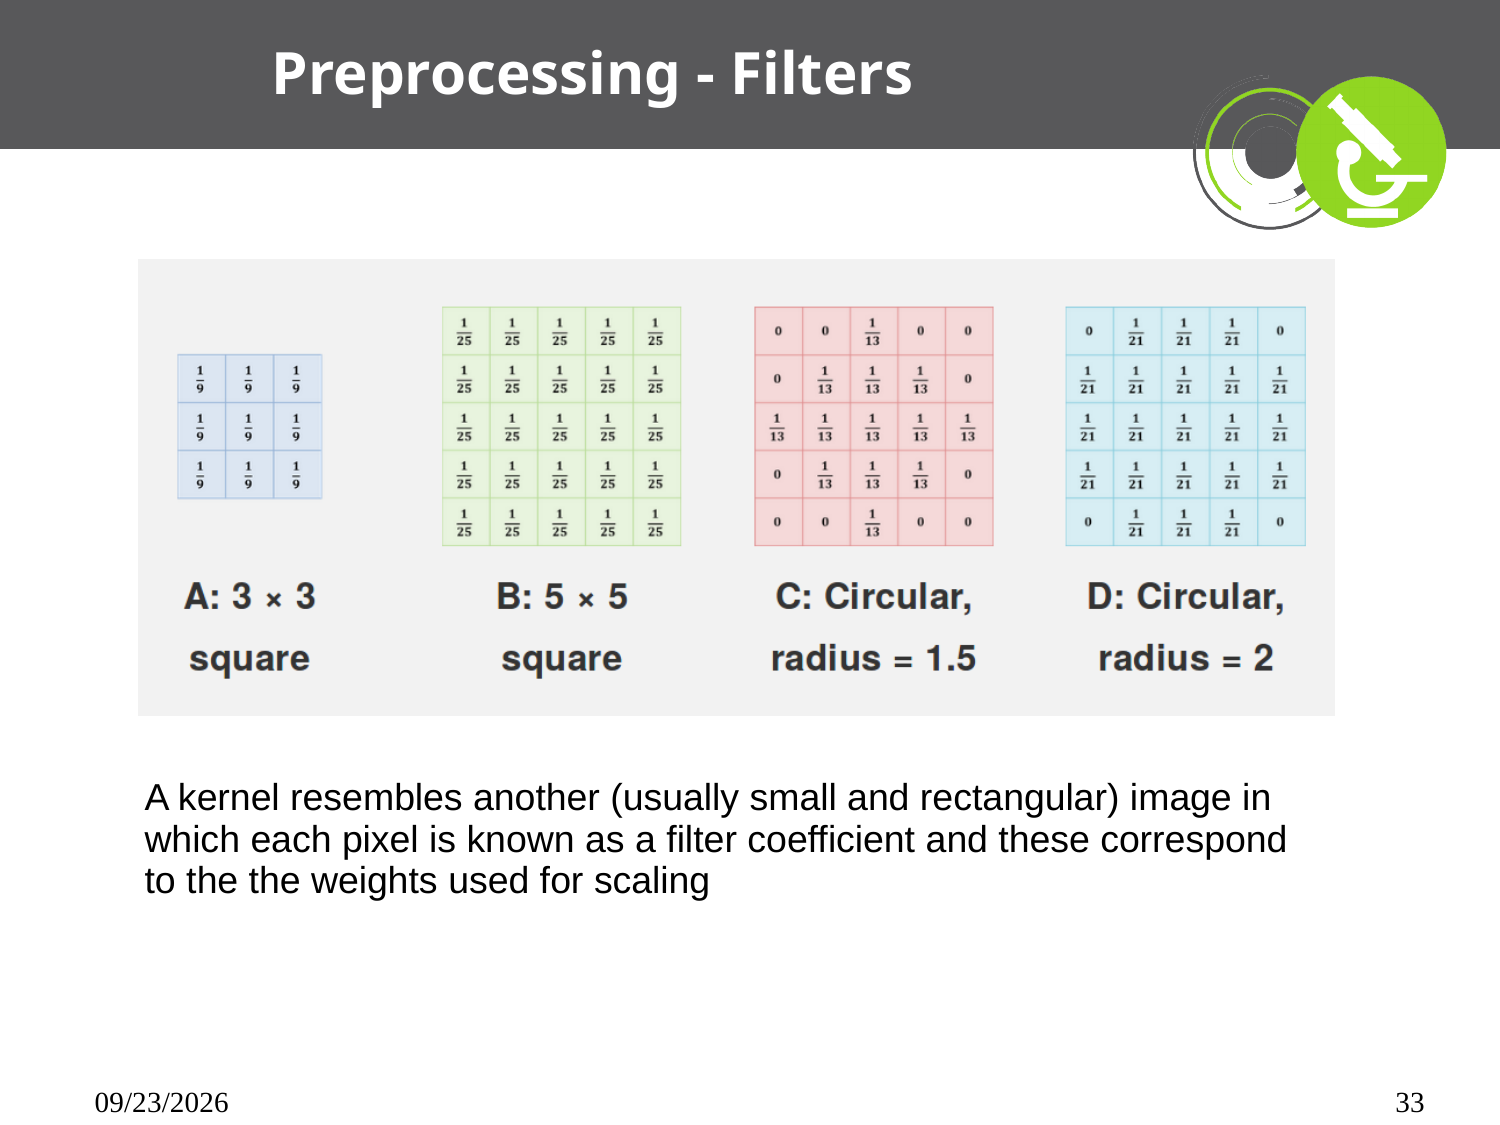

# Preprocessing - Filters
A kernel resembles another (usually small and rectangular) image in
which each pixel is known as a filter coefficient and these correspond
to the the weights used for scaling
33